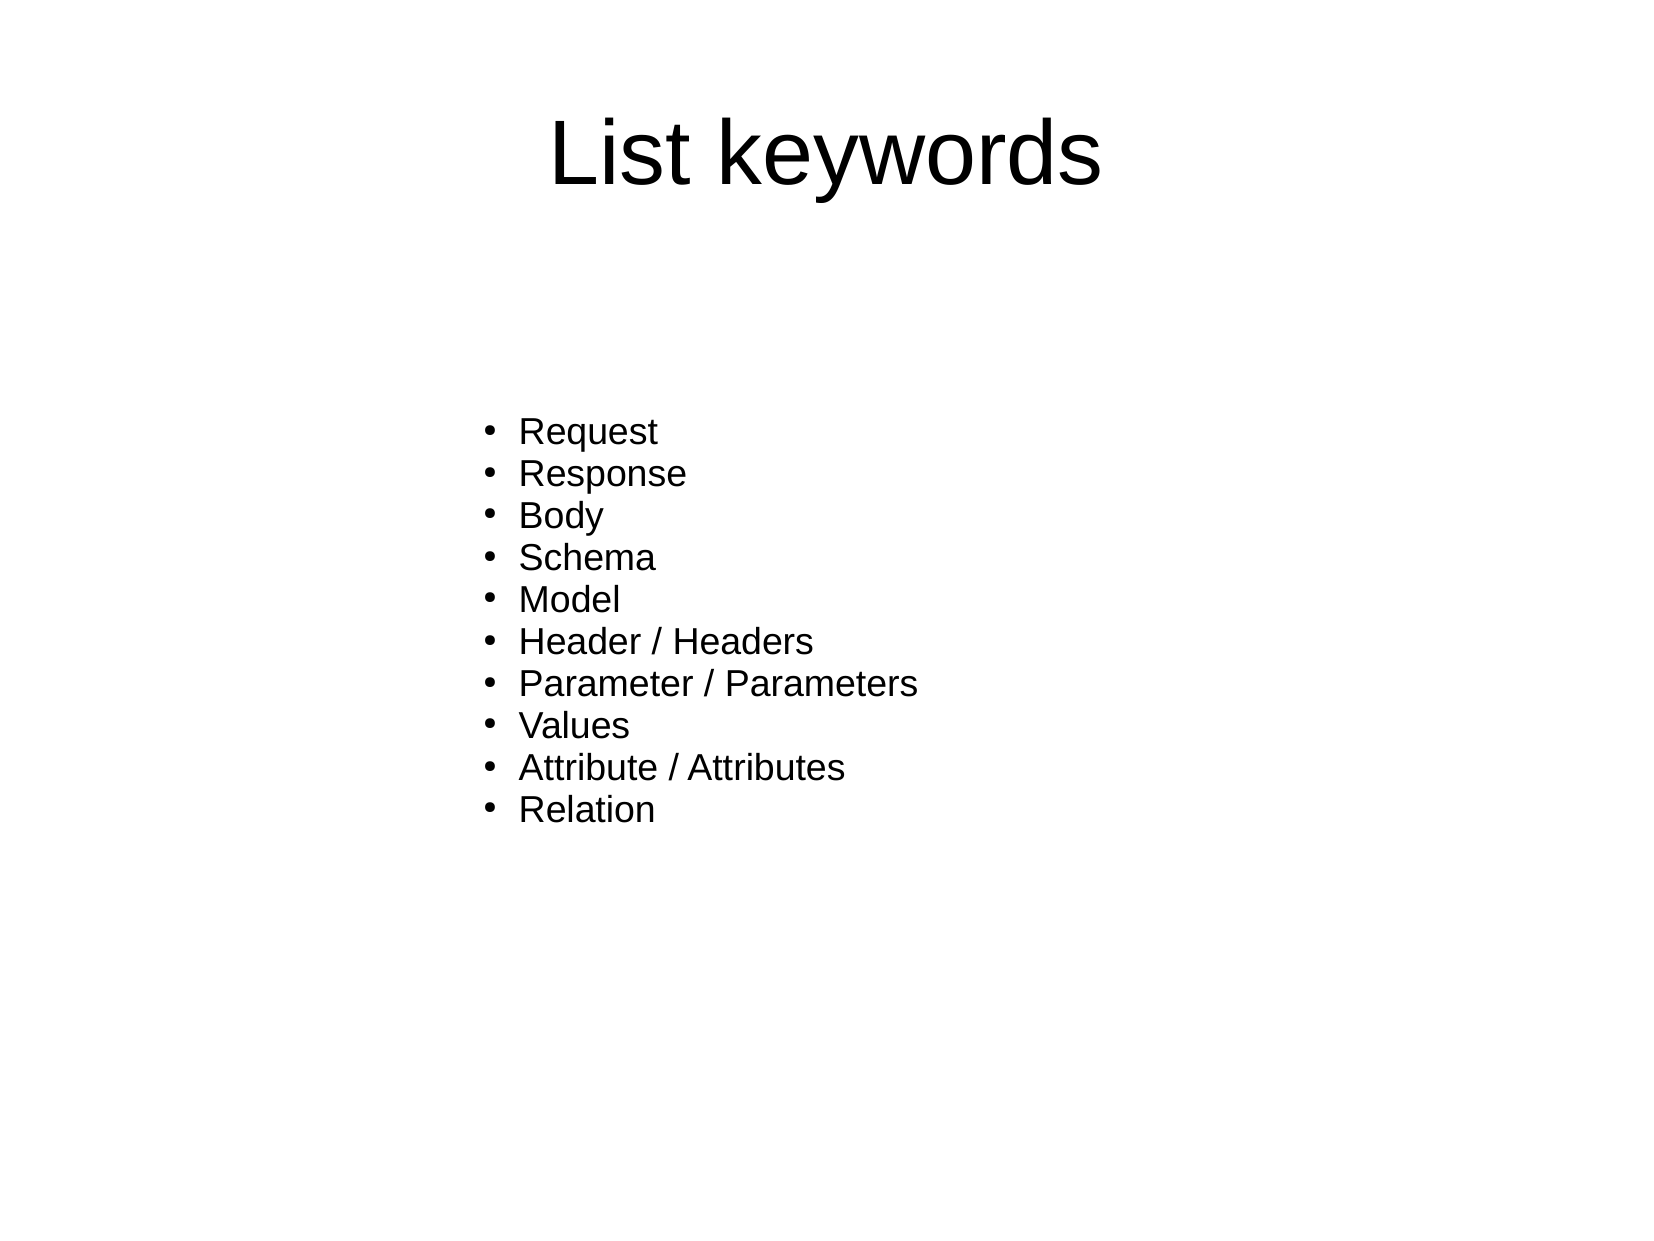

# List keywords
Request
Response
Body
Schema
Model
Header / Headers
Parameter / Parameters
Values
Attribute / Attributes
Relation